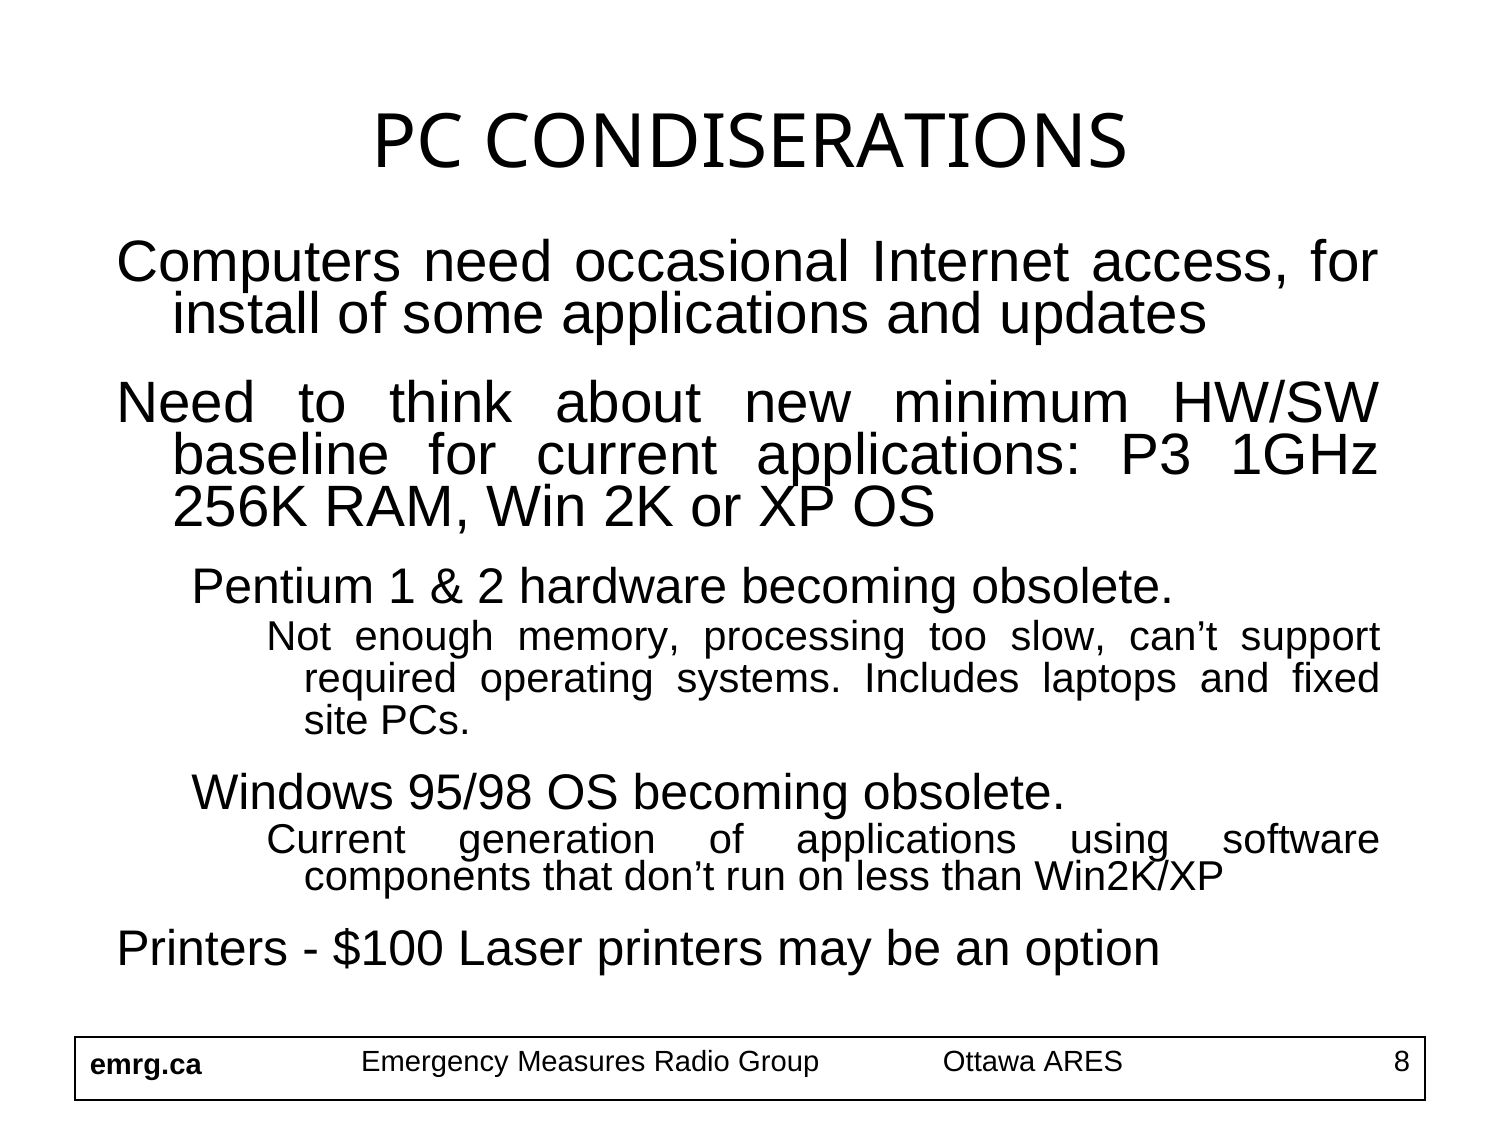

# PC CONDISERATIONS
Computers need occasional Internet access, for install of some applications and updates
Need to think about new minimum HW/SW baseline for current applications: P3 1GHz 256K RAM, Win 2K or XP OS
Pentium 1 & 2 hardware becoming obsolete.
Not enough memory, processing too slow, can’t support required operating systems. Includes laptops and fixed site PCs.
Windows 95/98 OS becoming obsolete.
Current generation of applications using software components that don’t run on less than Win2K/XP
Printers - $100 Laser printers may be an option
Emergency Measures Radio Group Ottawa ARES
8